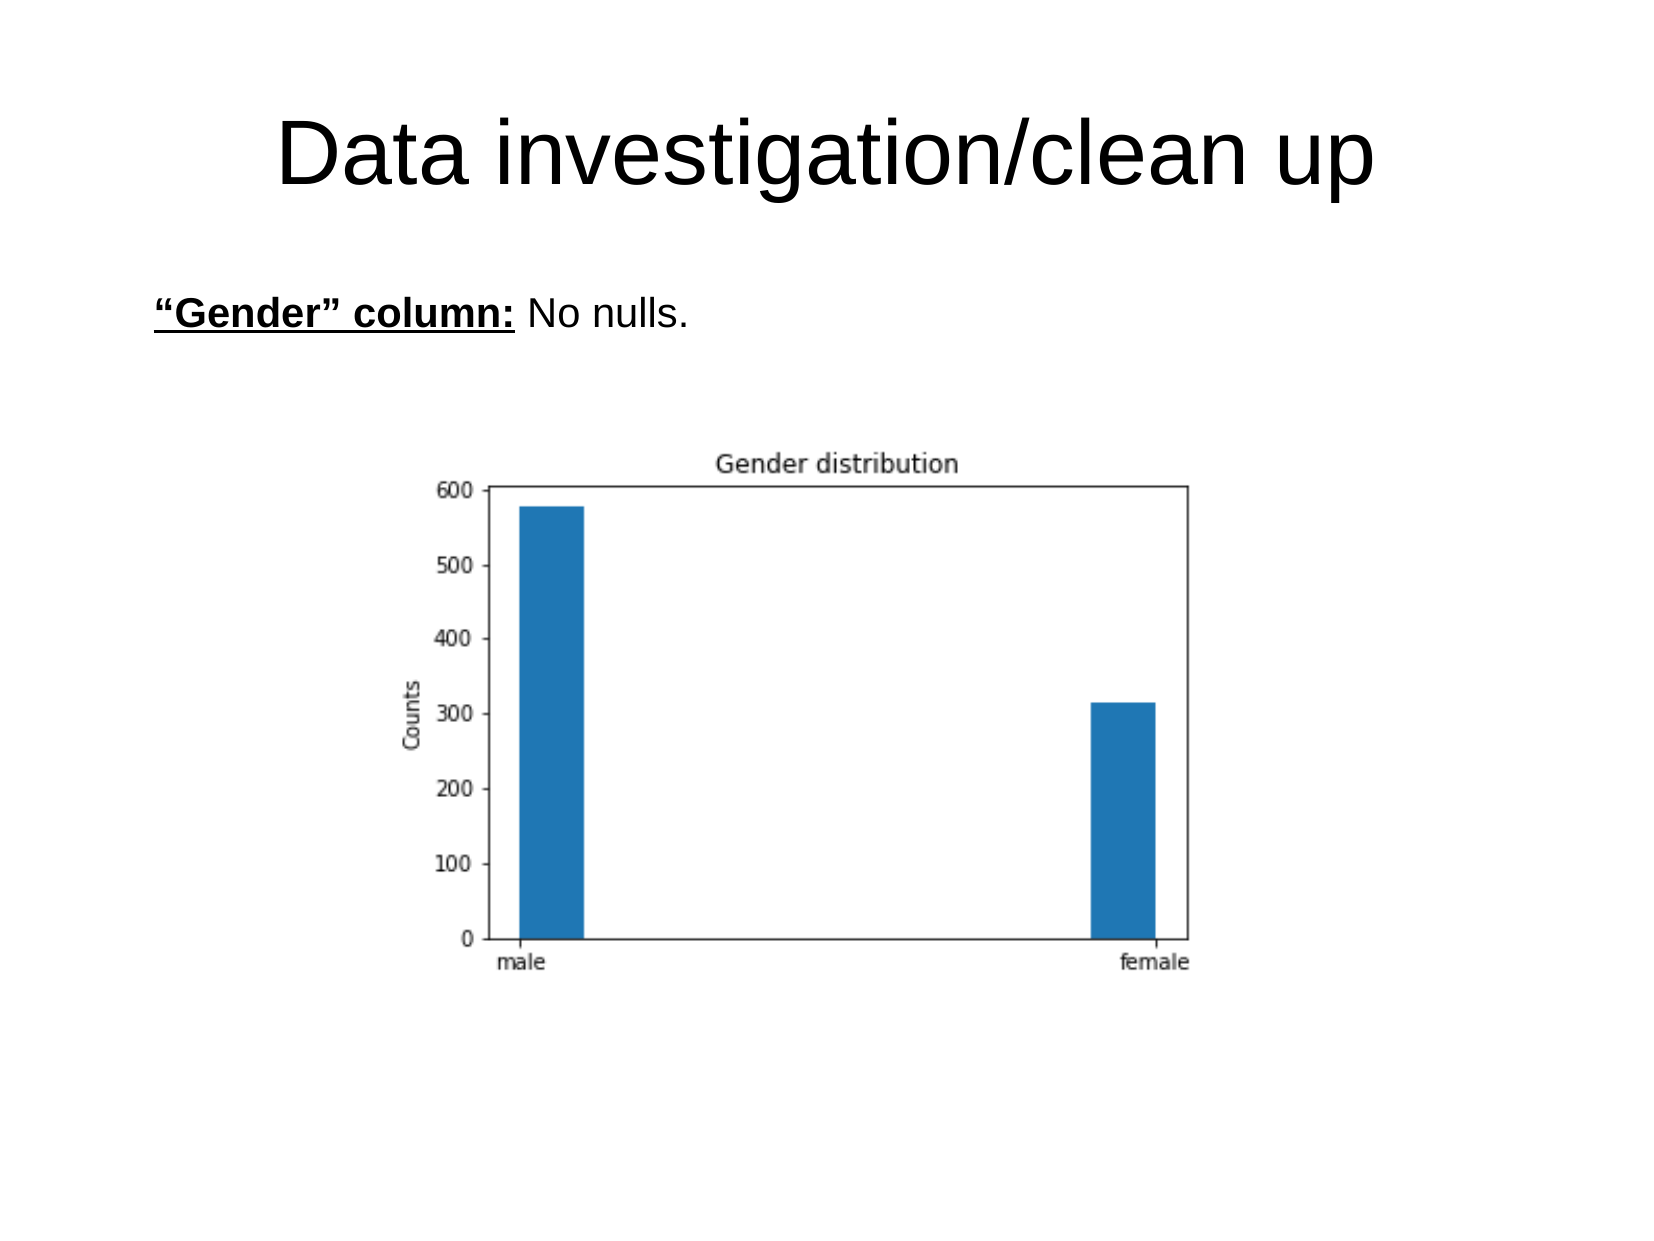

# Data investigation/clean up
“Gender” column: No nulls.